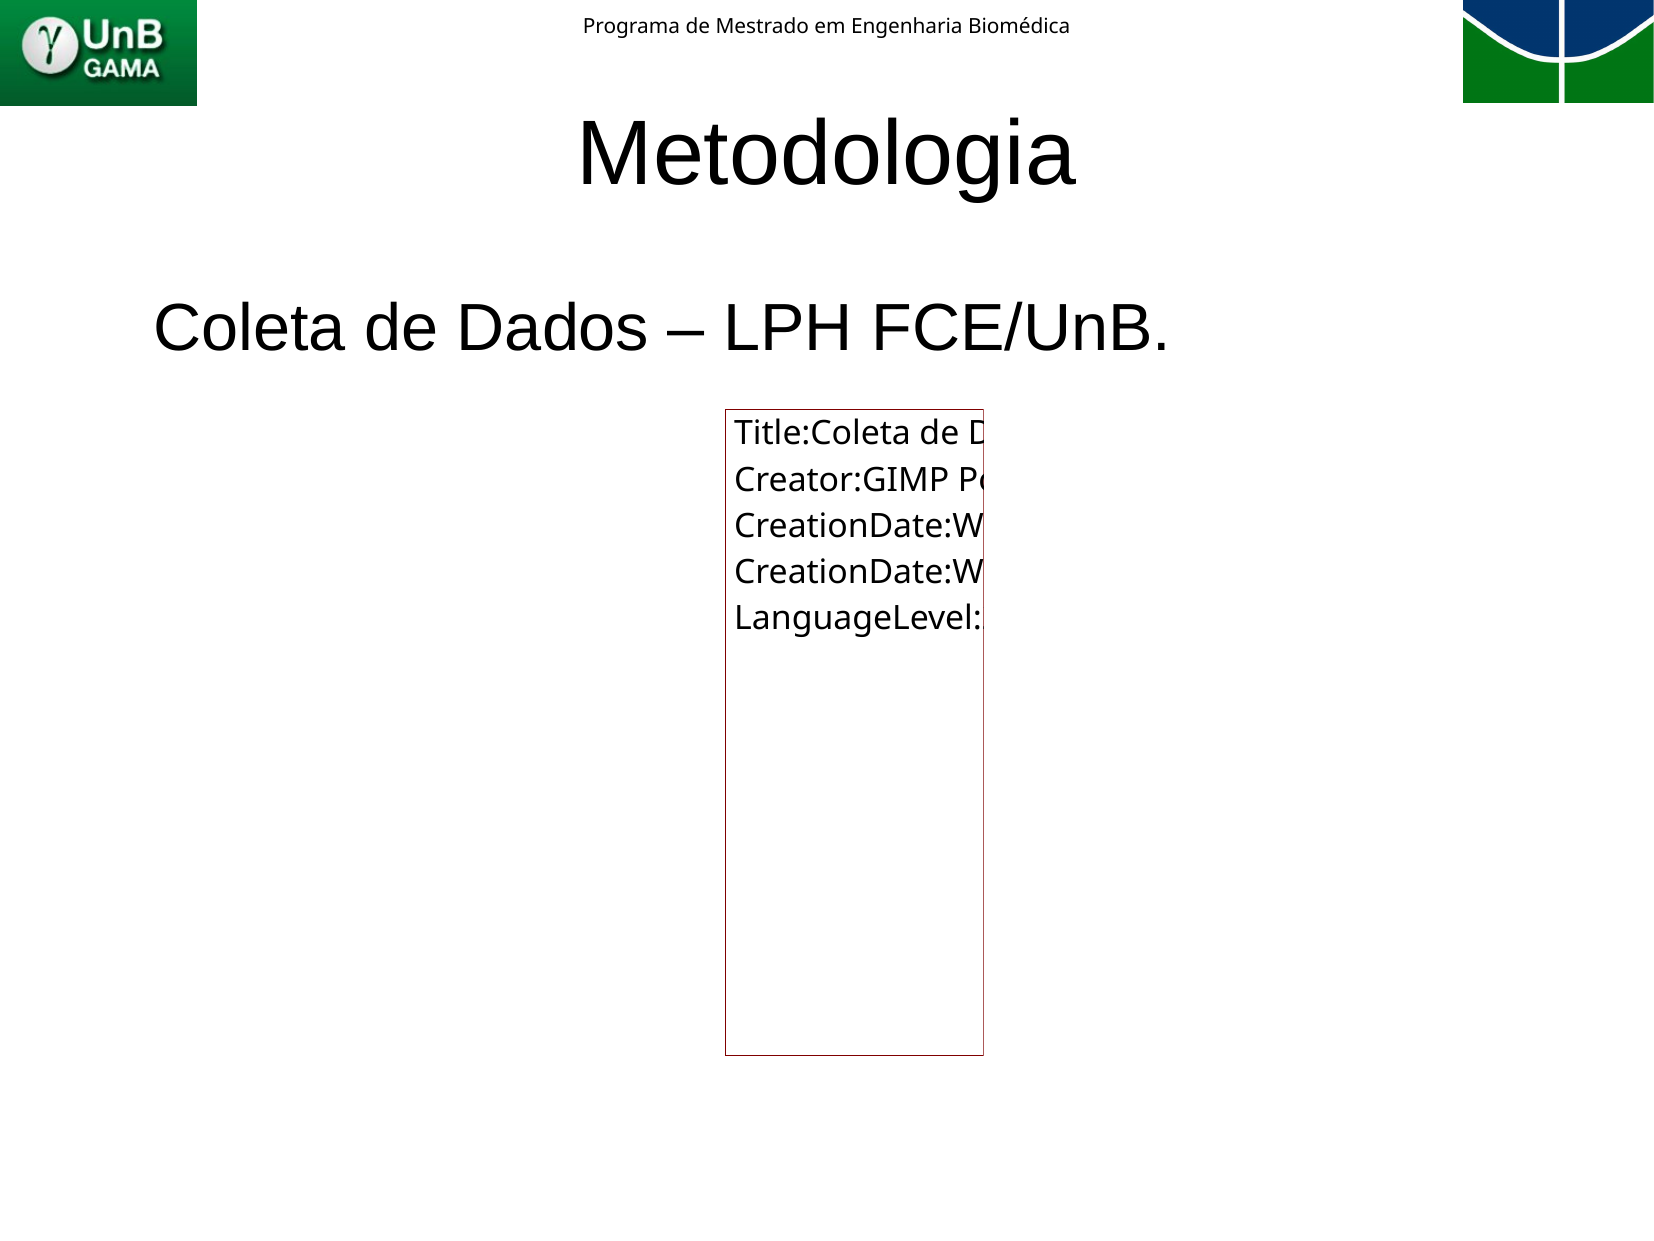

# Metodologia
Coleta de Dados – LPH FCE/UnB.